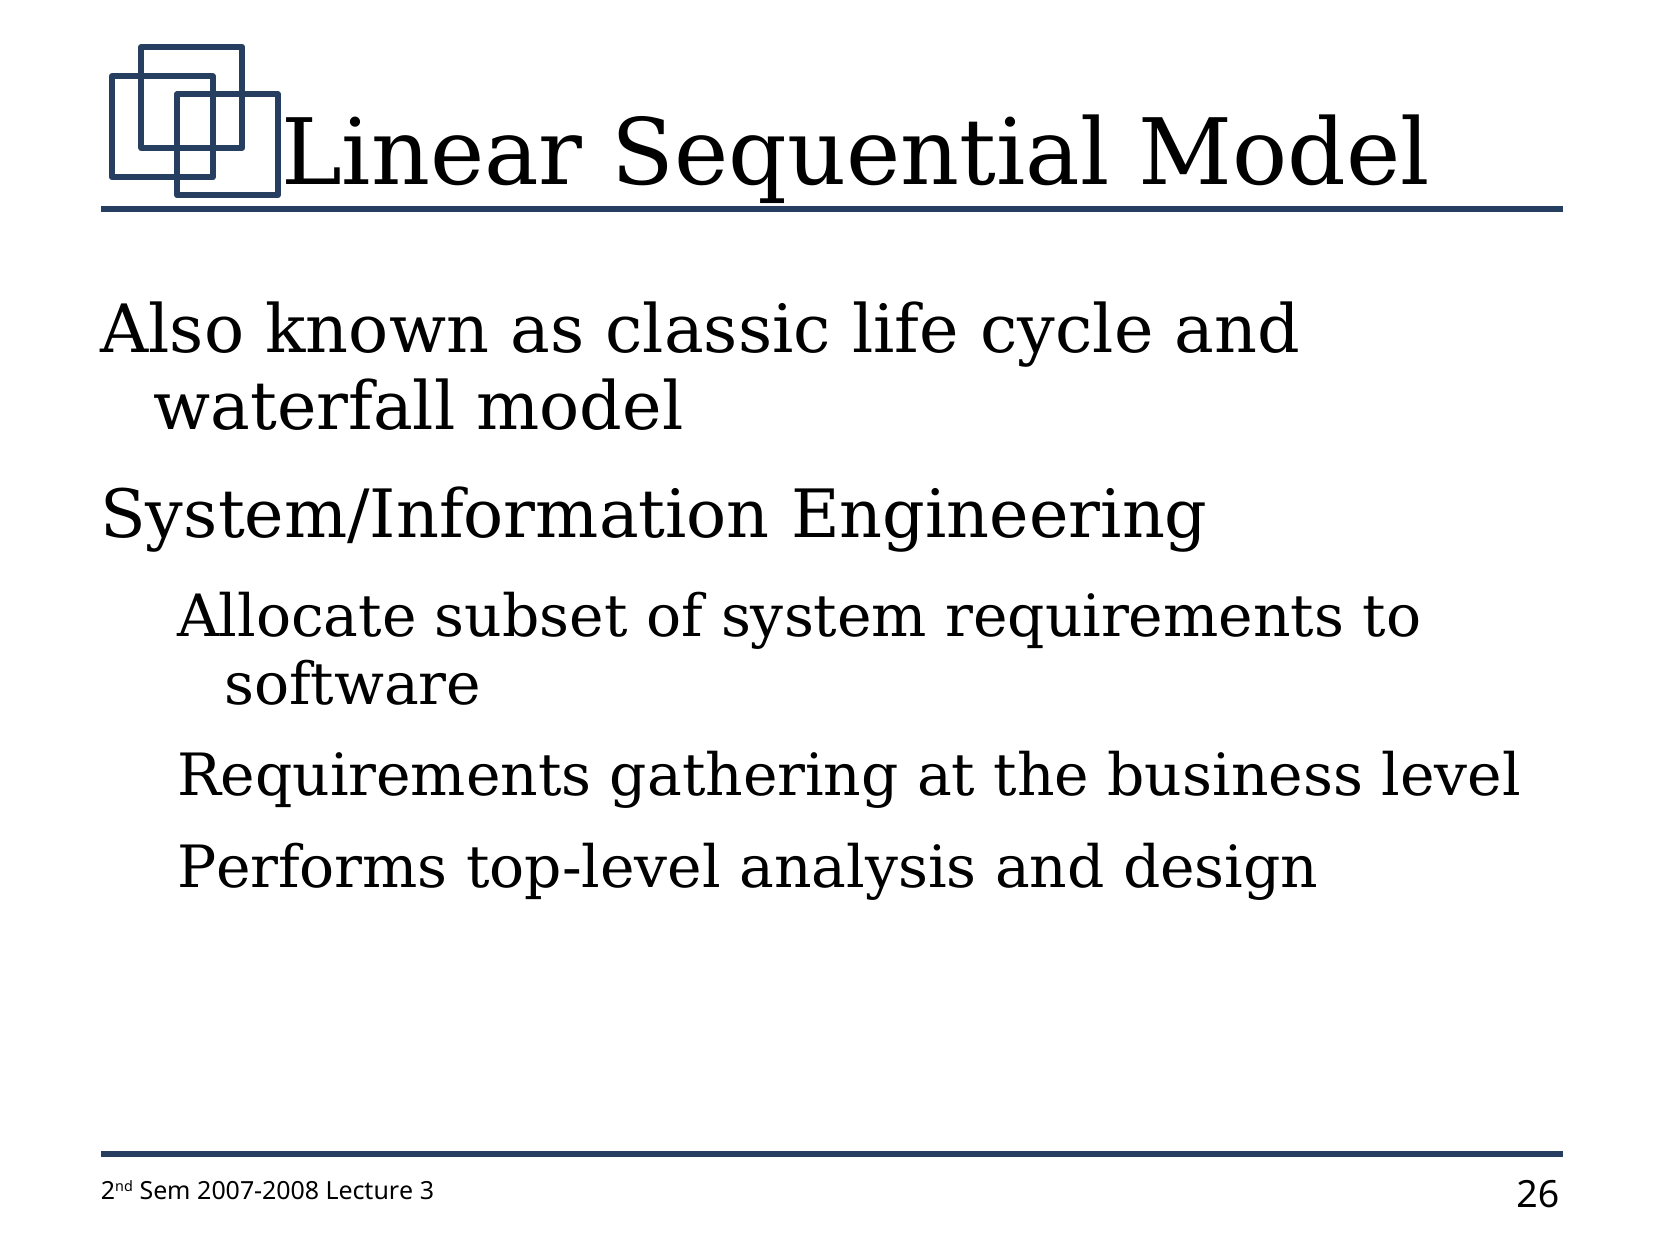

# Linear Sequential Model
Also known as classic life cycle and waterfall model
System/Information Engineering
Allocate subset of system requirements to software
Requirements gathering at the business level
Performs top-level analysis and design